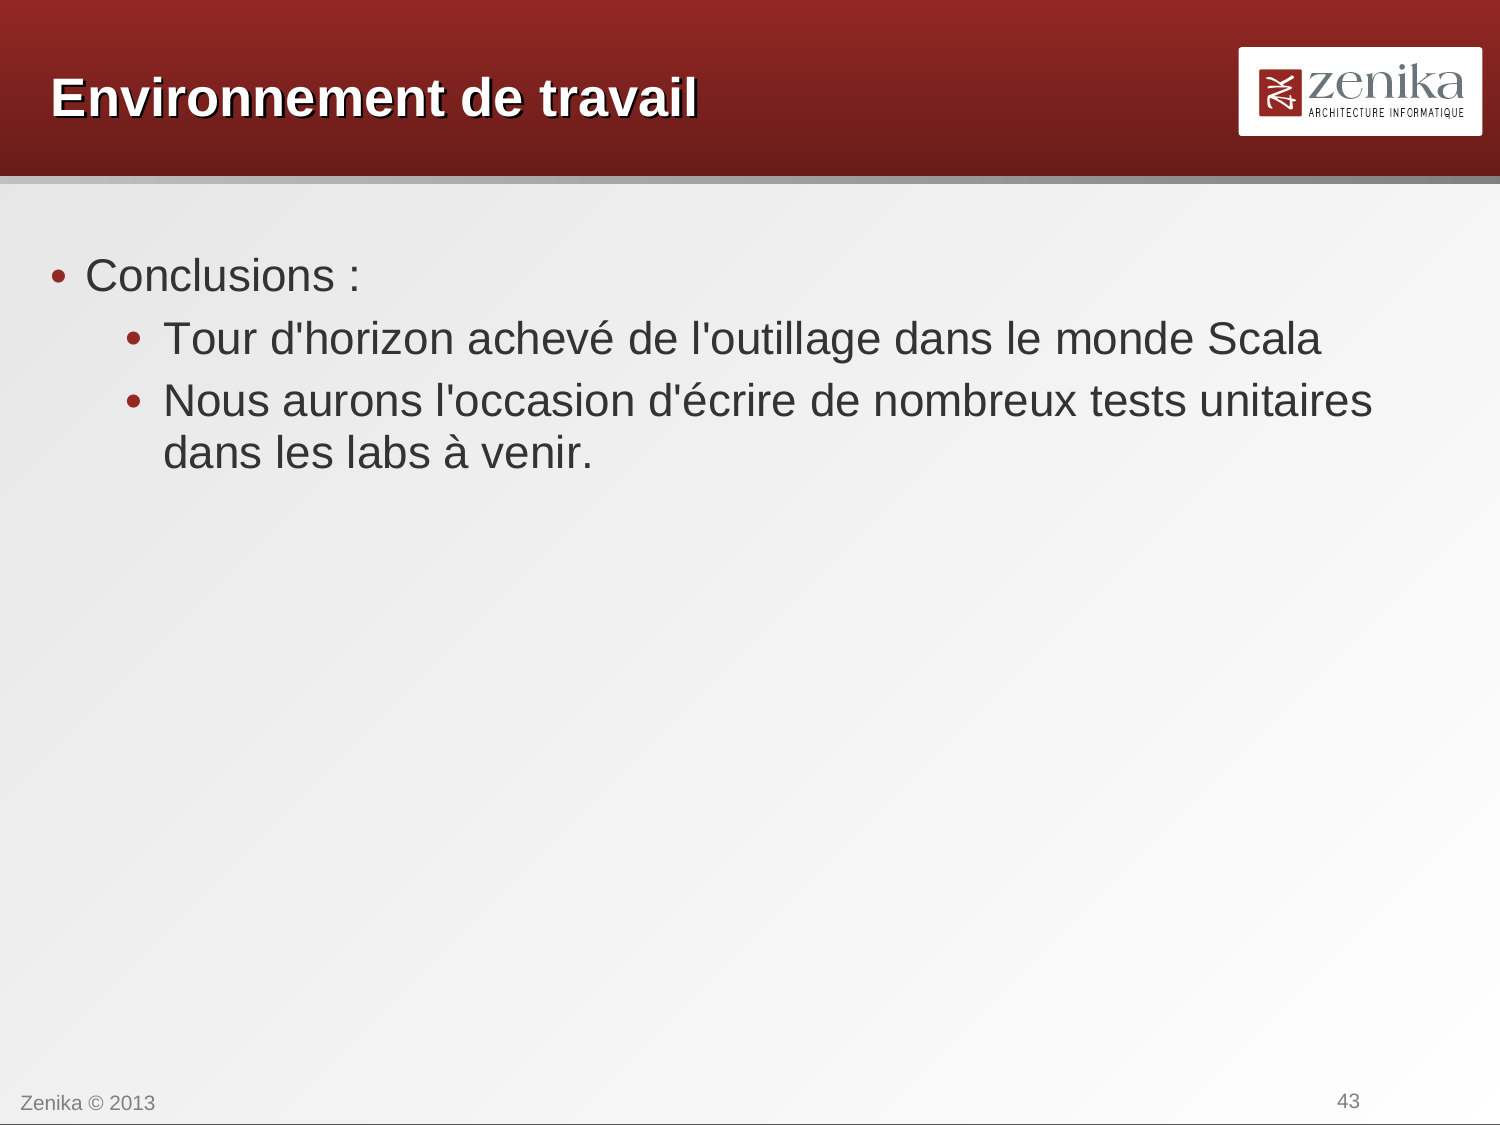

# Environnement de travail
Conclusions :
Tour d'horizon achevé de l'outillage dans le monde Scala
Nous aurons l'occasion d'écrire de nombreux tests unitaires dans les labs à venir.